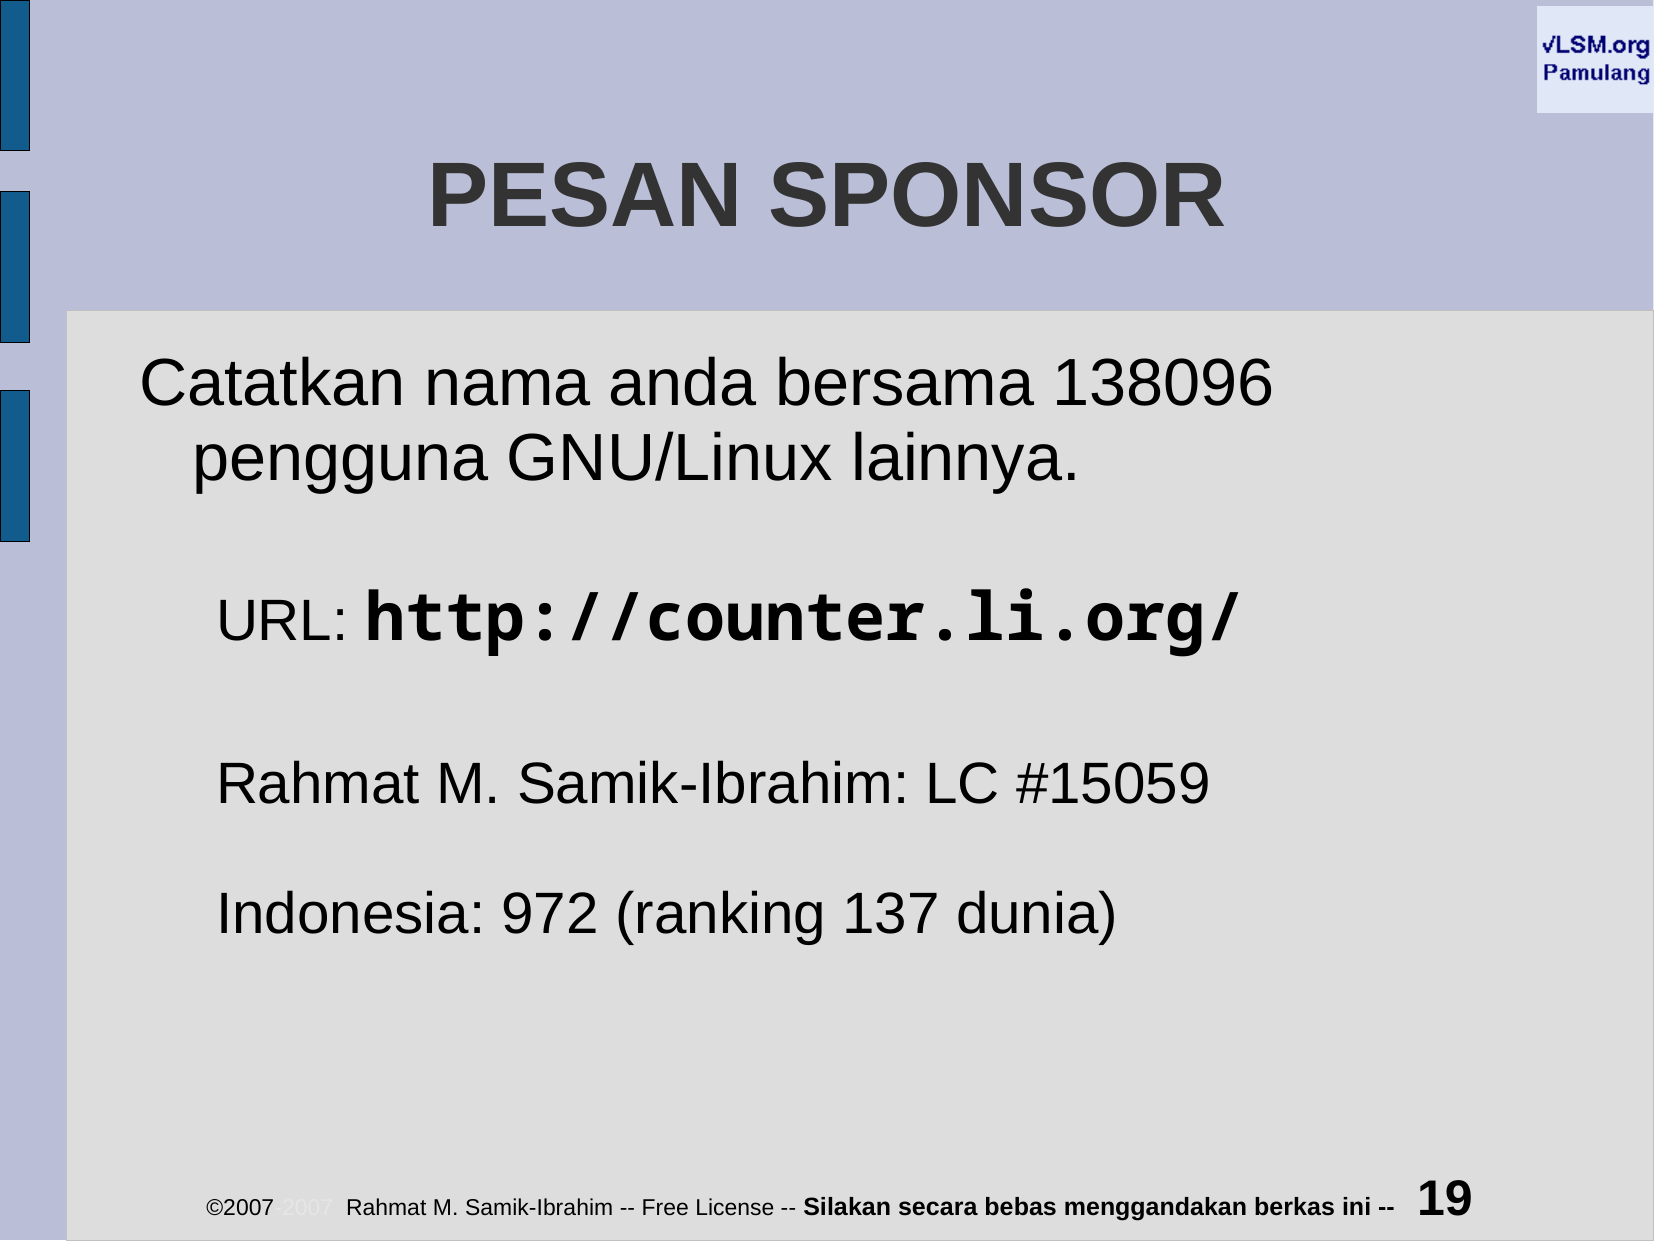

# PESAN SPONSOR
Catatkan nama anda bersama 138096 pengguna GNU/Linux lainnya.
URL: http://counter.li.org/
Rahmat M. Samik-Ibrahim: LC #15059
Indonesia: 972 (ranking 137 dunia)